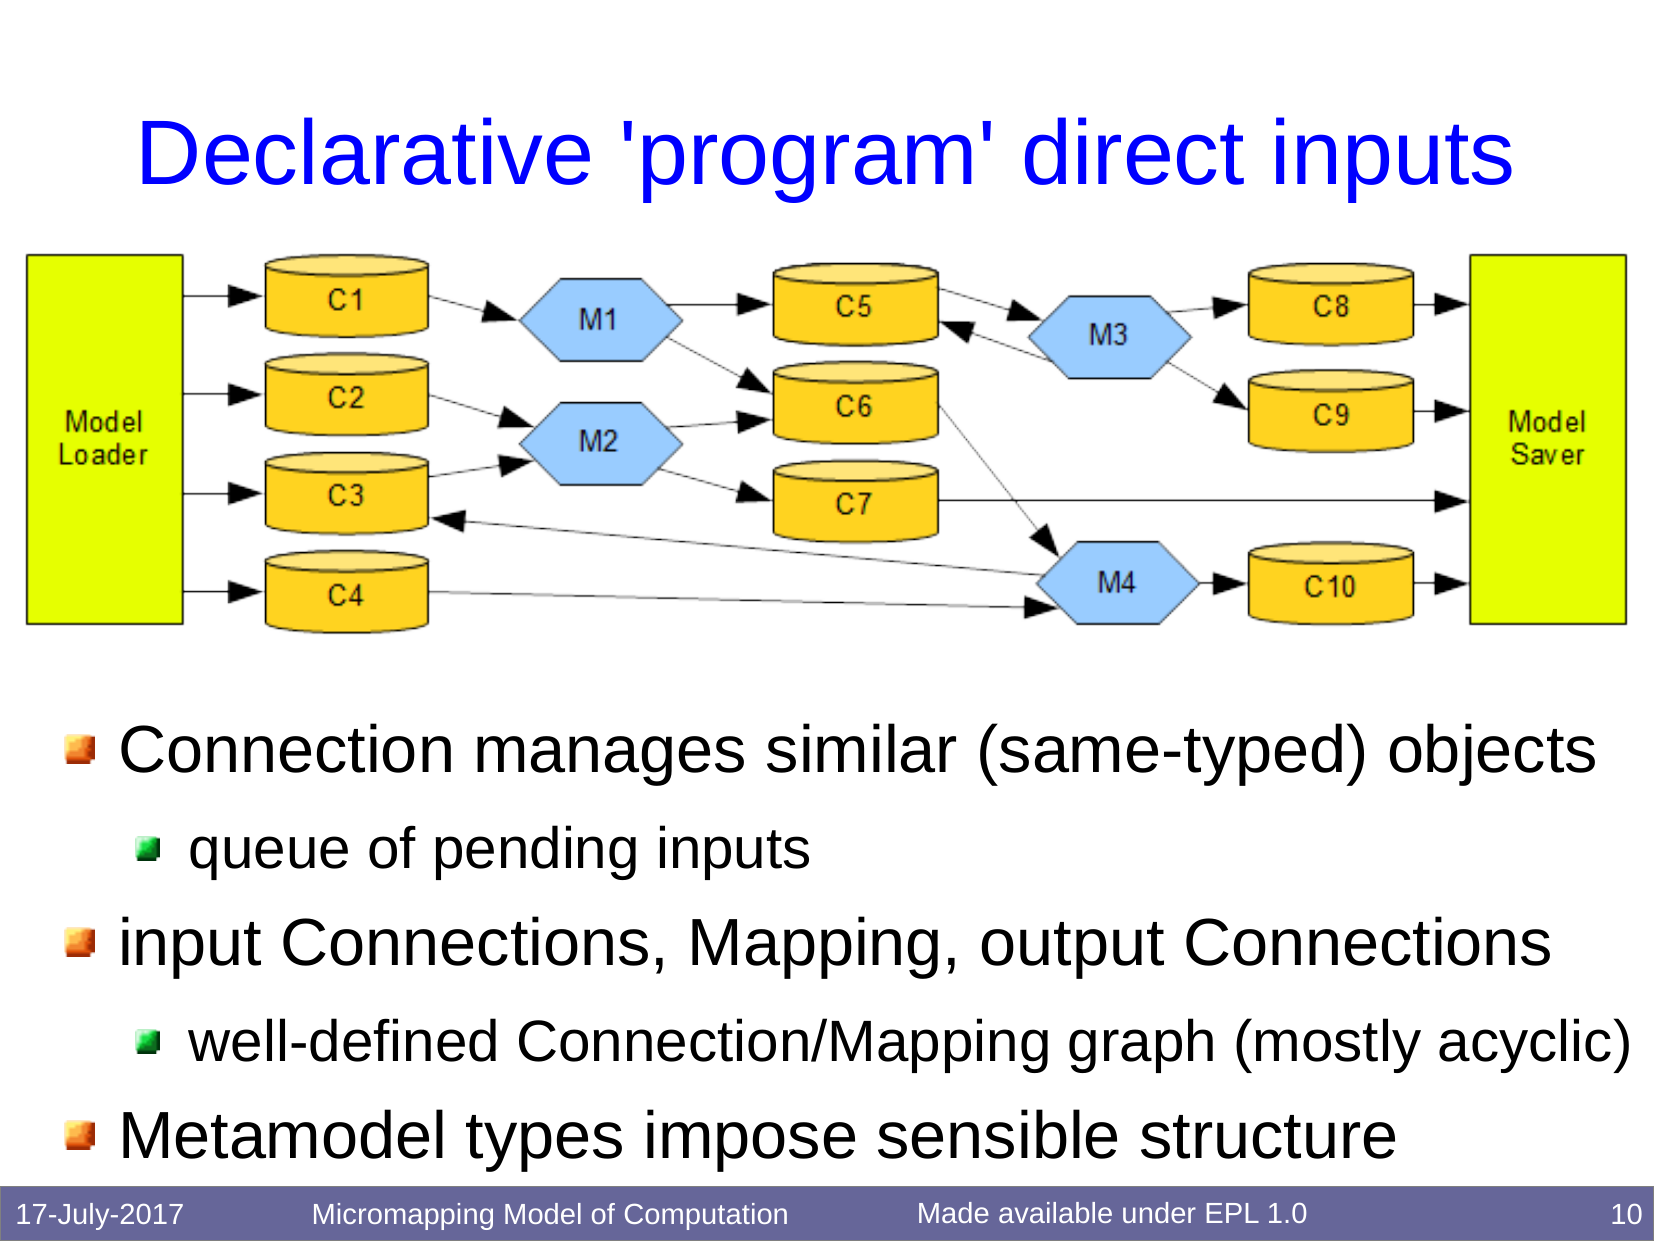

# Declarative 'program' direct inputs
Connection manages similar (same-typed) objects
queue of pending inputs
input Connections, Mapping, output Connections
well-defined Connection/Mapping graph (mostly acyclic)
Metamodel types impose sensible structure
17-July-2017
Micromapping Model of Computation
10